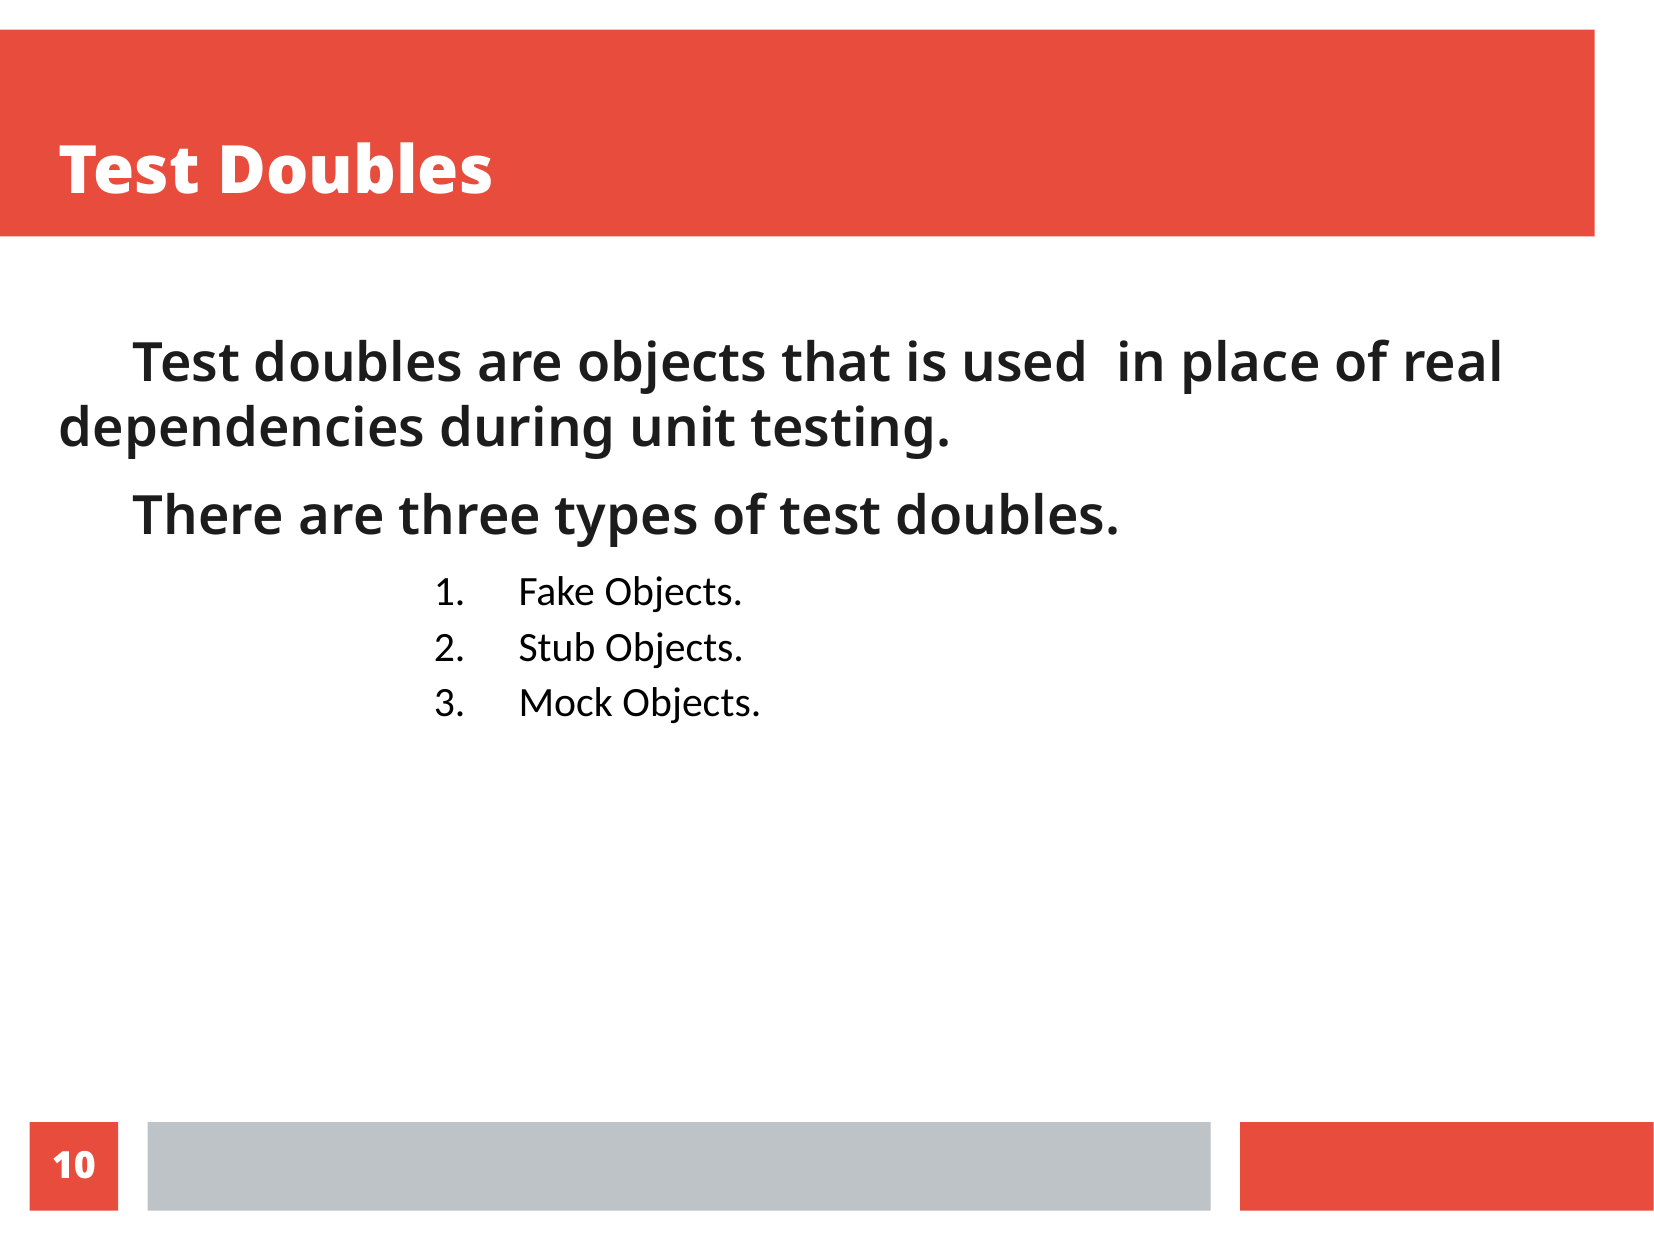

# Test Doubles
	Test doubles are objects that is used in place of real dependencies during unit testing.
	There are three types of test doubles.
Fake Objects.
Stub Objects.
Mock Objects.